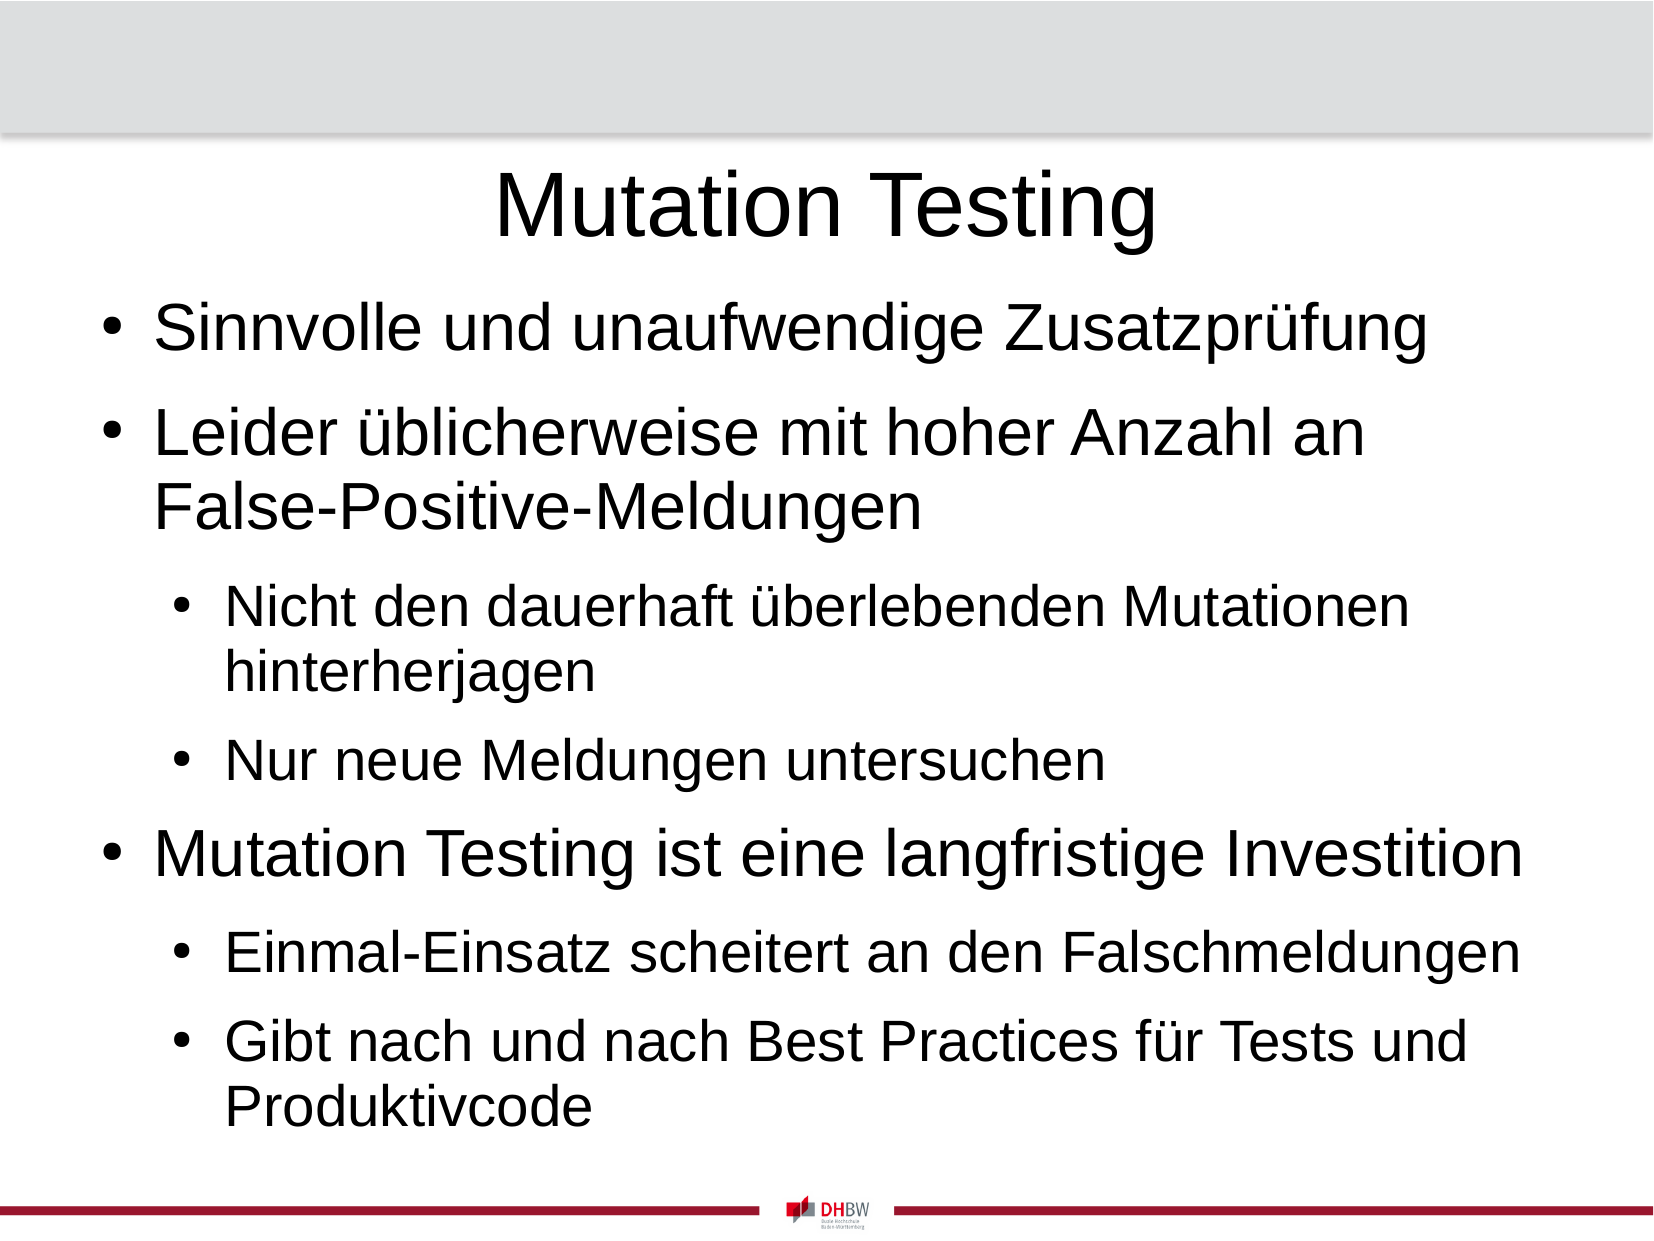

# Mutation Testing
Sinnvolle und unaufwendige Zusatzprüfung
Leider üblicherweise mit hoher Anzahl an False-Positive-Meldungen
Nicht den dauerhaft überlebenden Mutationen hinterherjagen
Nur neue Meldungen untersuchen
Mutation Testing ist eine langfristige Investition
Einmal-Einsatz scheitert an den Falschmeldungen
Gibt nach und nach Best Practices für Tests und Produktivcode